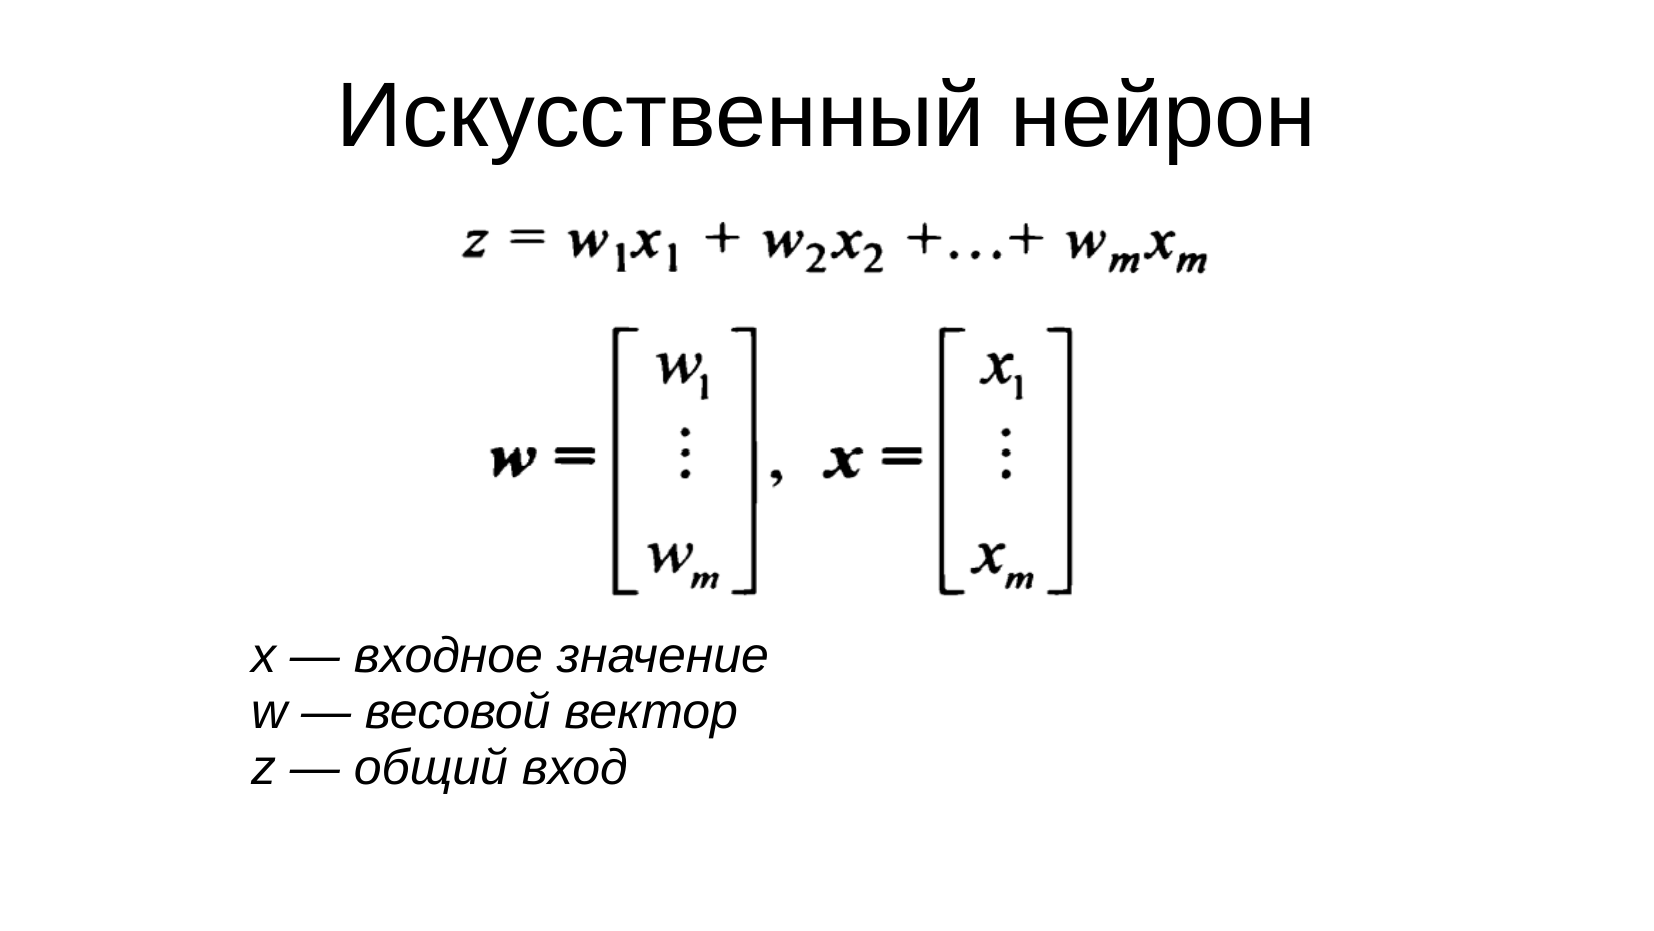

# Искусственный нейрон
x — входное значение
w — весовой вектор
z — общий вход